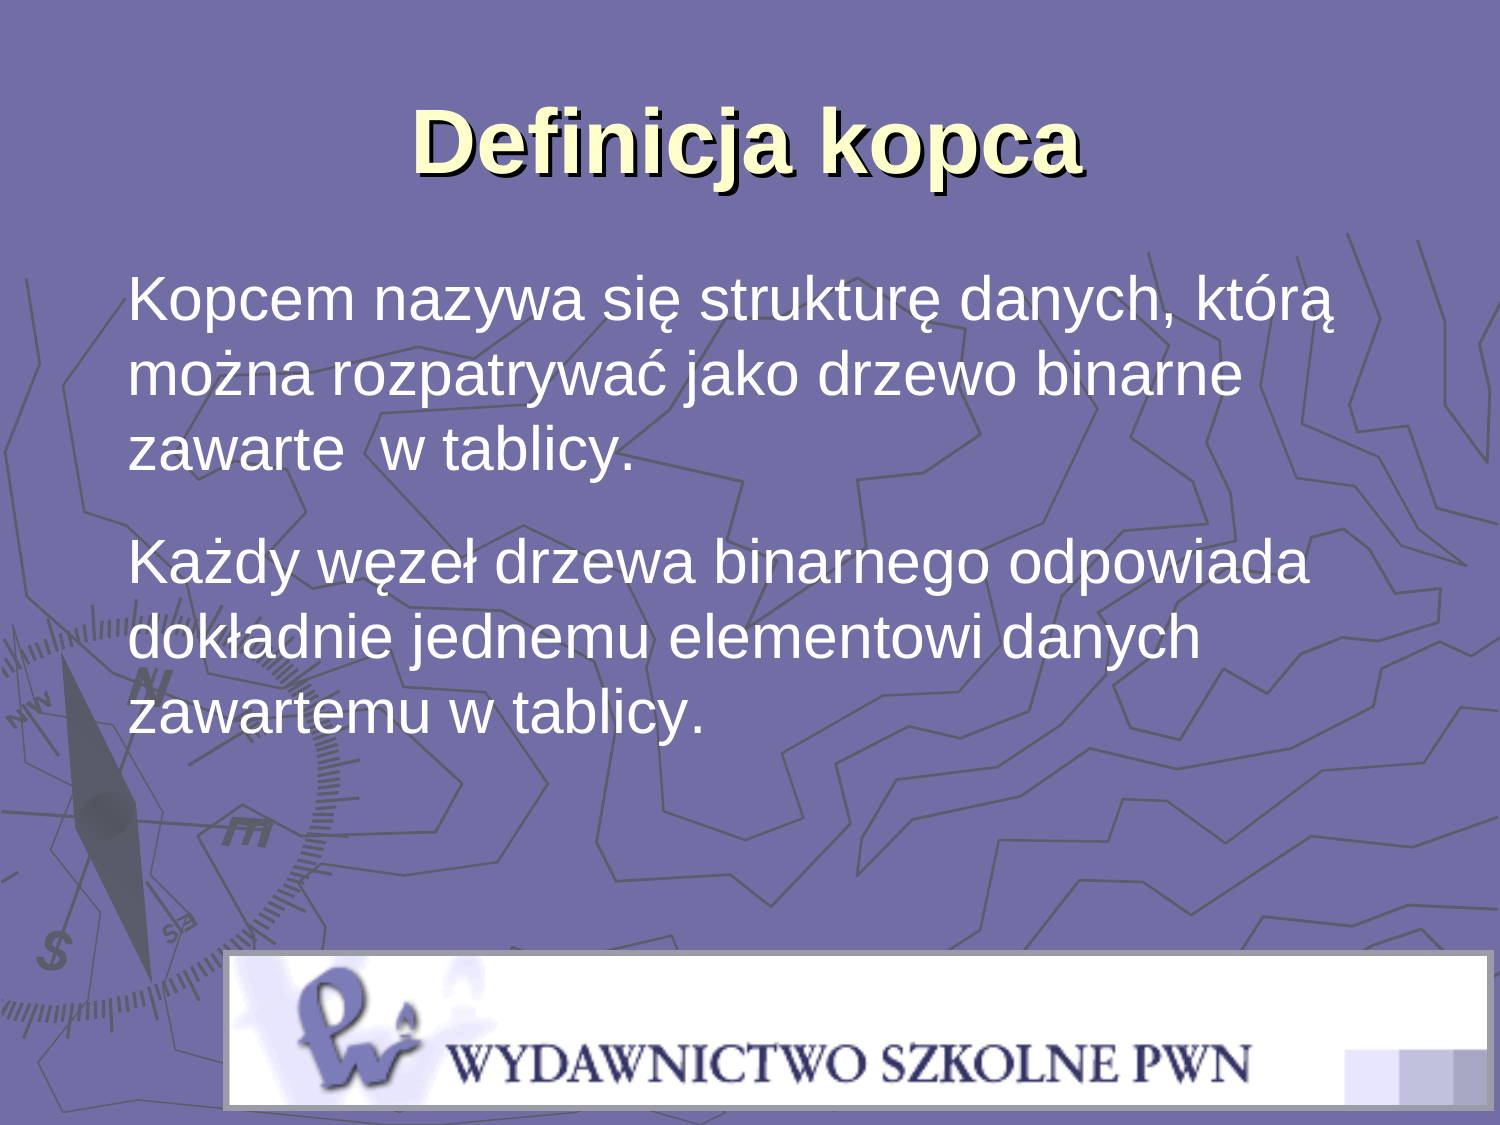

# Definicja kopca
Kopcem nazywa się strukturę danych, którą można rozpatrywać jako drzewo binarne zawarte w tablicy.
Każdy węzeł drzewa binarnego odpowiada dokładnie jednemu elementowi danych zawartemu w tablicy.